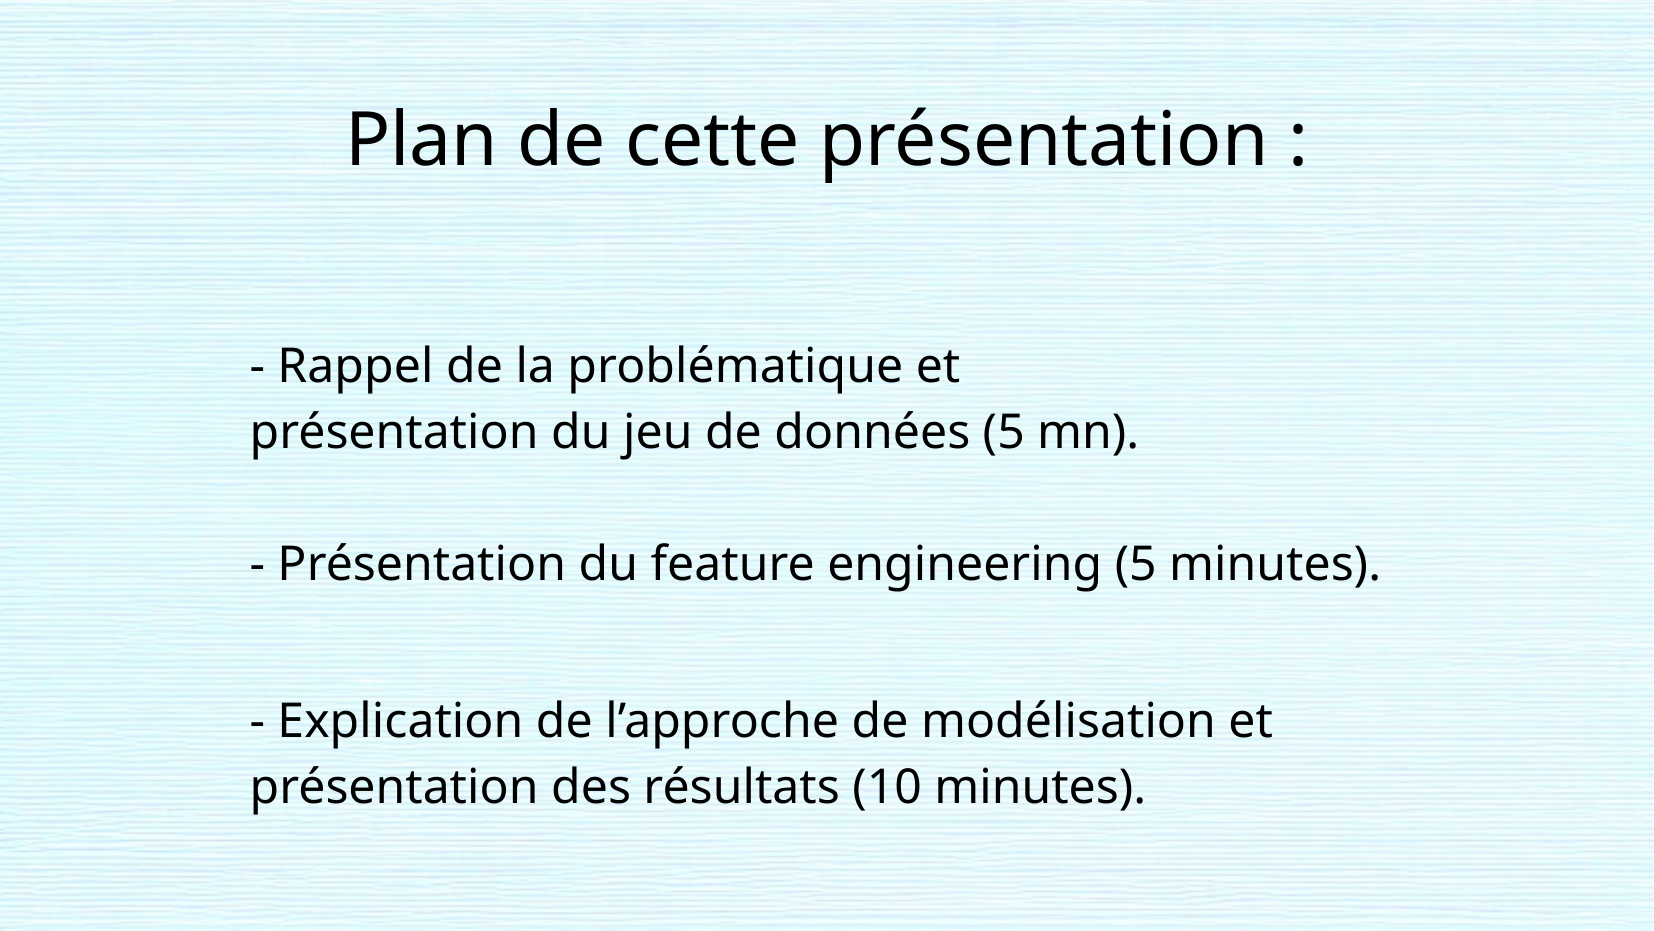

# Plan de cette présentation :
- Rappel de la problématique et
présentation du jeu de données (5 mn).
- Présentation du feature engineering (5 minutes).
- Explication de l’approche de modélisation et présentation des résultats (10 minutes).